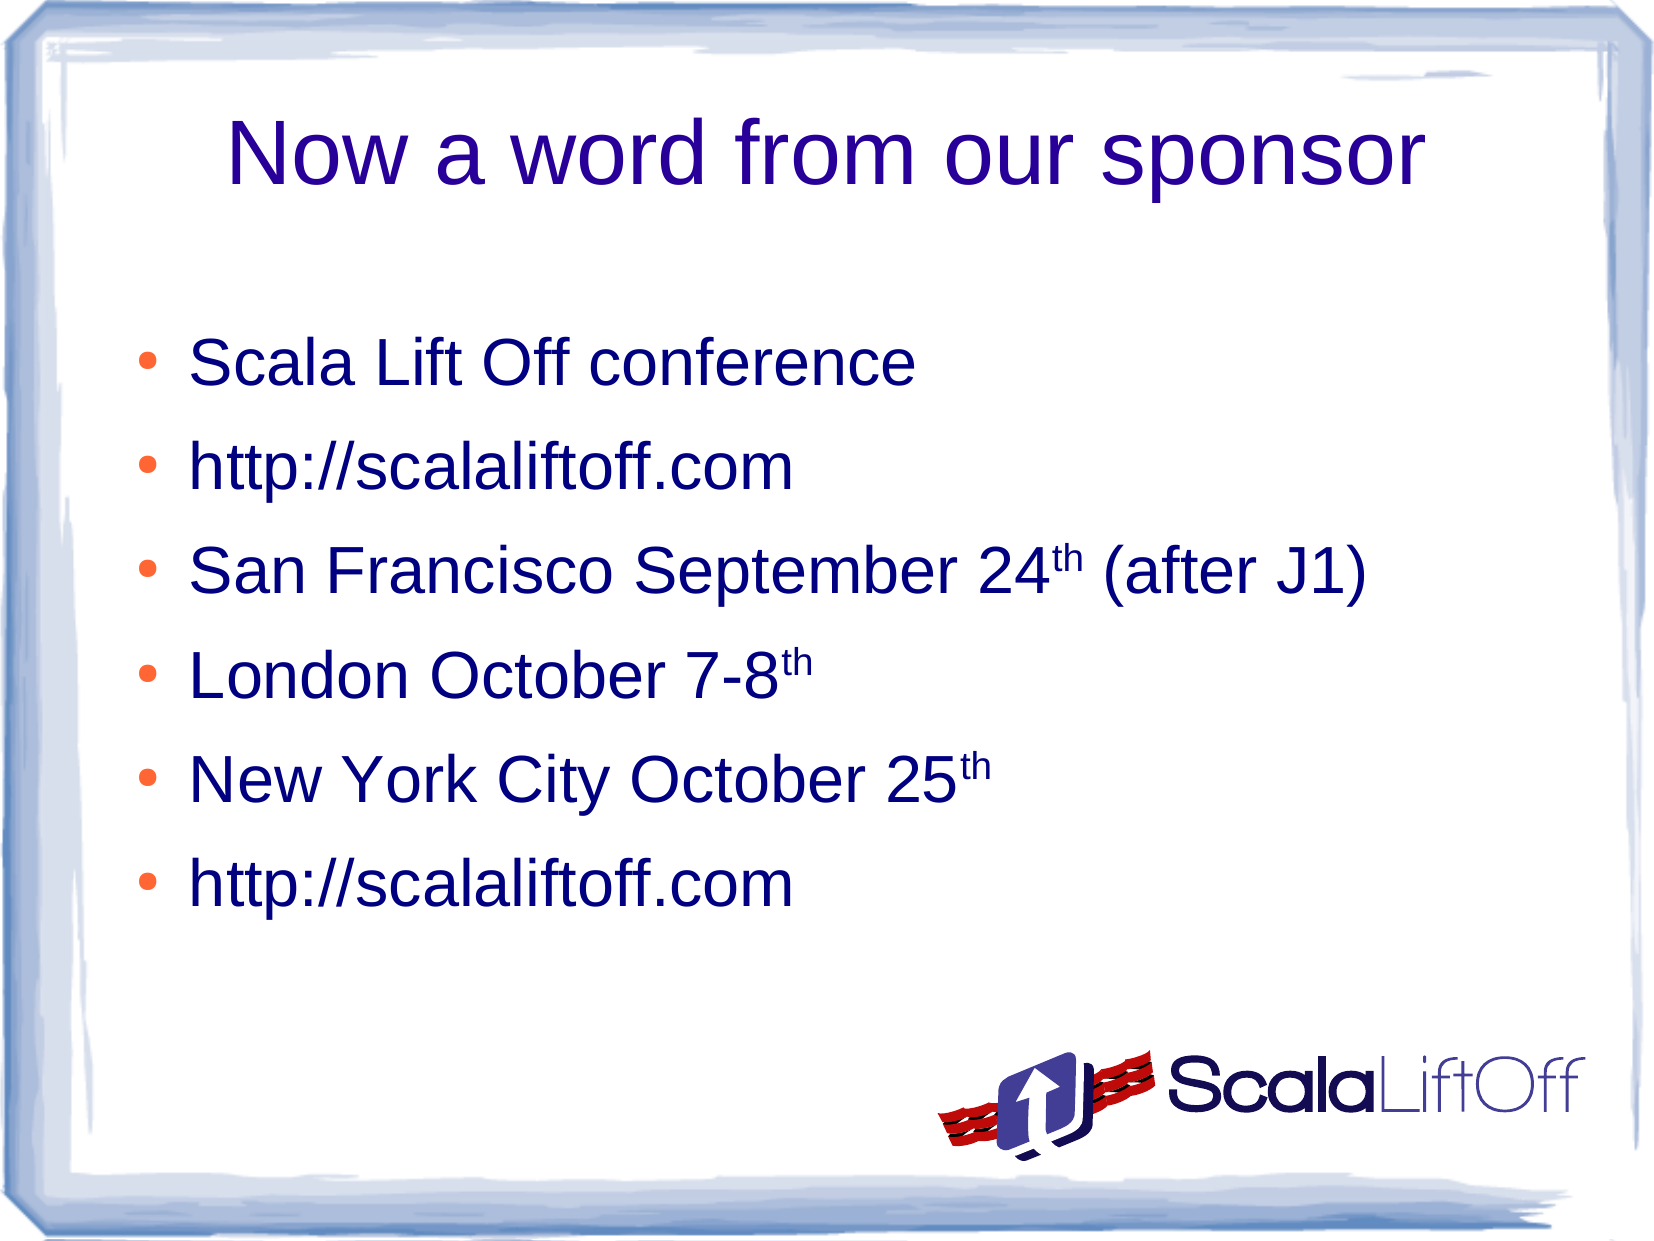

# Now a word from our sponsor
Scala Lift Off conference
http://scalaliftoff.com
San Francisco September 24th (after J1)
London October 7-8th
New York City October 25th
http://scalaliftoff.com